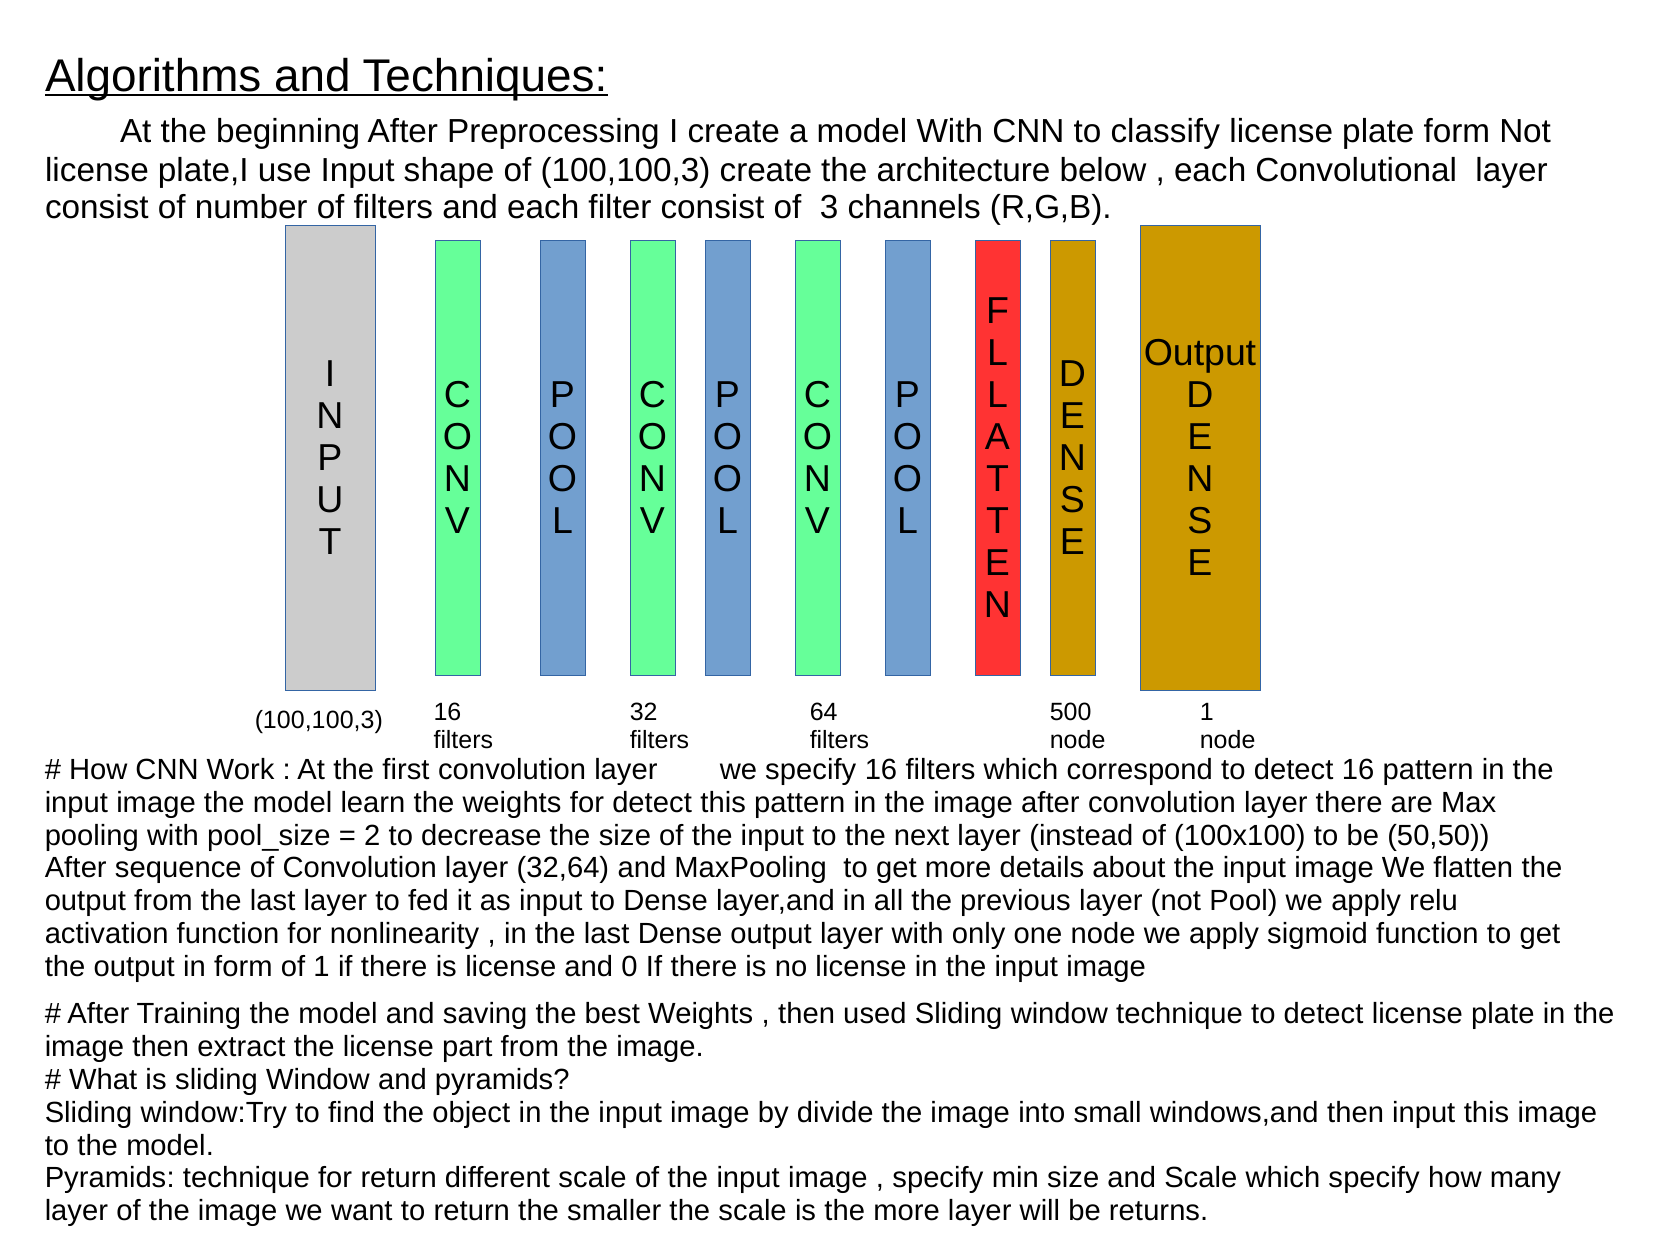

# Algorithms and Techniques: At the beginning After Preprocessing I create a model With CNN to classify license plate form Not license plate,I use Input shape of (100,100,3) create the architecture below , each Convolutional layer consist of number of filters and each filter consist of 3 channels (R,G,B).
I
N
P
U
T
Output
D
E
N
S
E
C
O
N
V
P
O
O
L
C
O
N
V
P
O
O
L
C
O
N
V
P
O
O
L
F
L
L
A
T
T
E
N
D
E
N
S
E
16
filters
32
filters
64
filters
500
node
1
node
(100,100,3)
# How CNN Work : At the first convolution layer 	we specify 16 filters which correspond to detect 16 pattern in the input image the model learn the weights for detect this pattern in the image after convolution layer there are Max pooling with pool_size = 2 to decrease the size of the input to the next layer (instead of (100x100) to be (50,50))
After sequence of Convolution layer (32,64) and MaxPooling to get more details about the input image We flatten the output from the last layer to fed it as input to Dense layer,and in all the previous layer (not Pool) we apply relu activation function for nonlinearity , in the last Dense output layer with only one node we apply sigmoid function to get the output in form of 1 if there is license and 0 If there is no license in the input image
# After Training the model and saving the best Weights , then used Sliding window technique to detect license plate in the image then extract the license part from the image.
# What is sliding Window and pyramids?
Sliding window:Try to find the object in the input image by divide the image into small windows,and then input this image to the model.
Pyramids: technique for return different scale of the input image , specify min size and Scale which specify how many layer of the image we want to return the smaller the scale is the more layer will be returns.